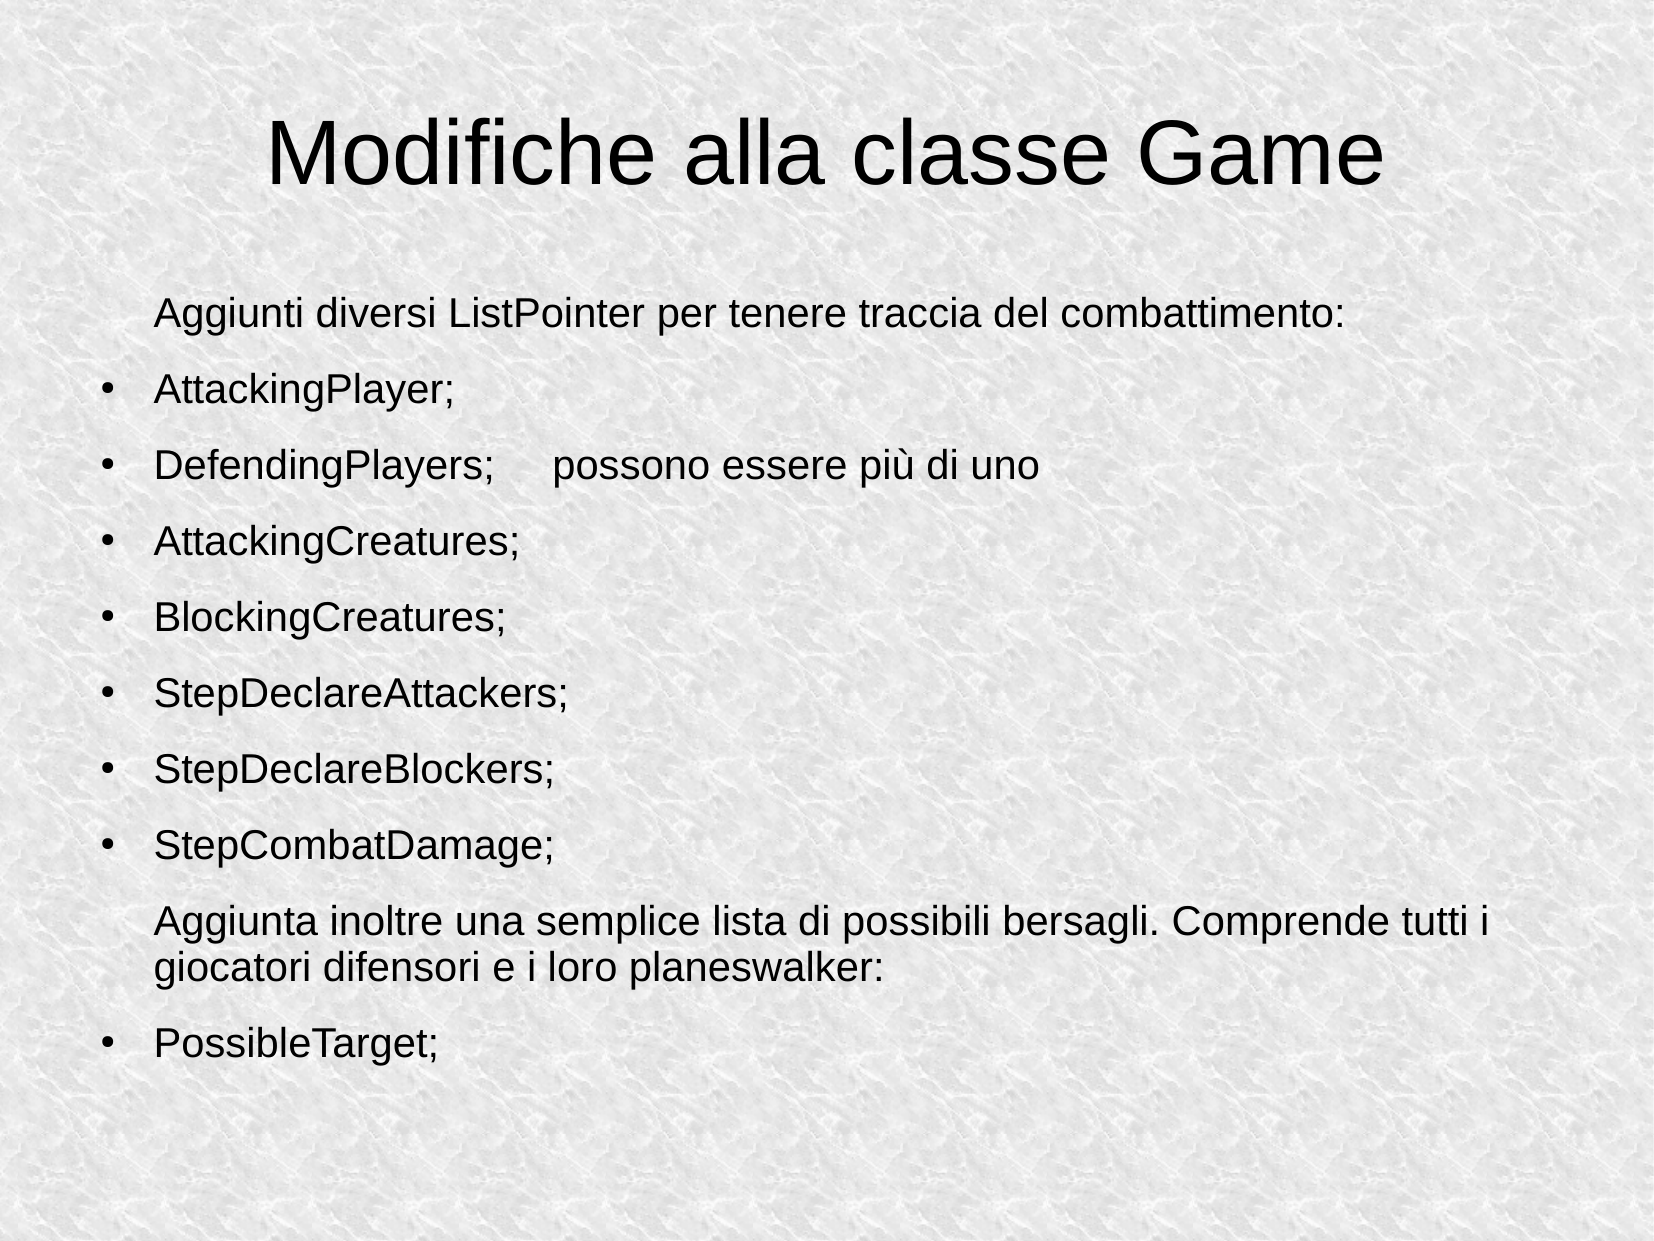

# Modifiche alla classe Game
Aggiunti diversi ListPointer per tenere traccia del combattimento:
AttackingPlayer;
DefendingPlayers; possono essere più di uno
AttackingCreatures;
BlockingCreatures;
StepDeclareAttackers;
StepDeclareBlockers;
StepCombatDamage;
Aggiunta inoltre una semplice lista di possibili bersagli. Comprende tutti i giocatori difensori e i loro planeswalker:
PossibleTarget;